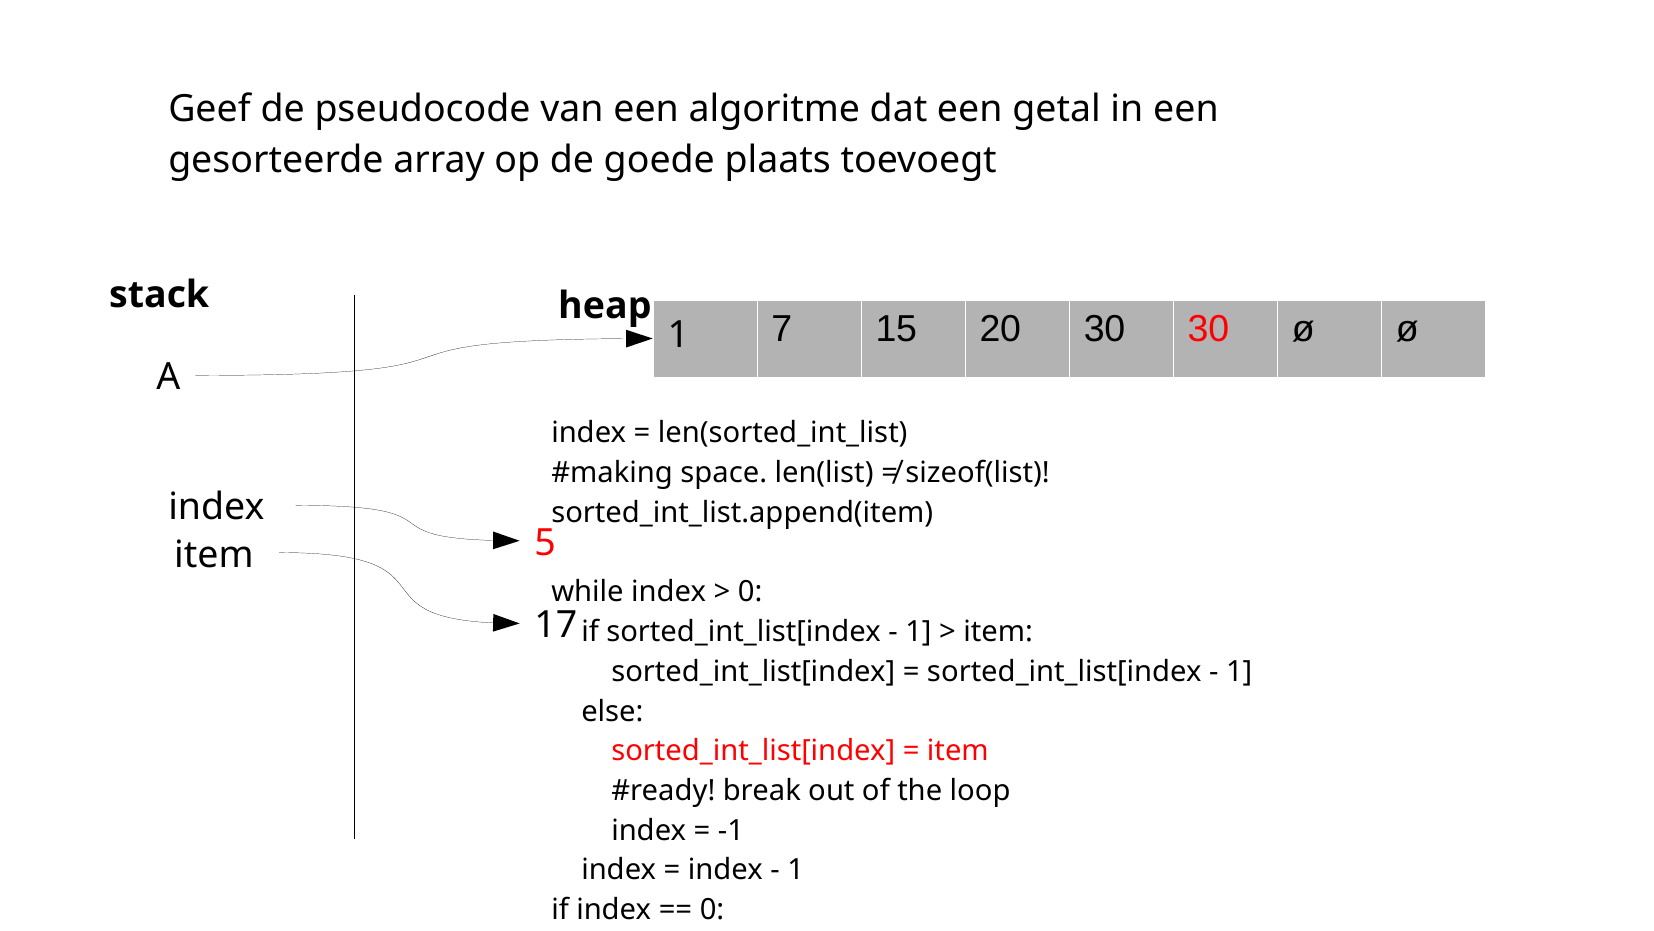

Geef de pseudocode van een algoritme dat een getal in een gesorteerde array op de goede plaats toevoegt
stack
heap
| 1 | 7 | 15 | 20 | 30 | 30 | ø | ø |
| --- | --- | --- | --- | --- | --- | --- | --- |
A
 index = len(sorted_int_list)
 #making space. len(list) ≠ sizeof(list)!
 sorted_int_list.append(item)
 while index > 0:
 if sorted_int_list[index - 1] > item:
 sorted_int_list[index] = sorted_int_list[index - 1]
 else:
 sorted_int_list[index] = item
 #ready! break out of the loop
 index = -1
 index = index - 1
 if index == 0:
 sorted_int_list[0] = item
index
5
item
17